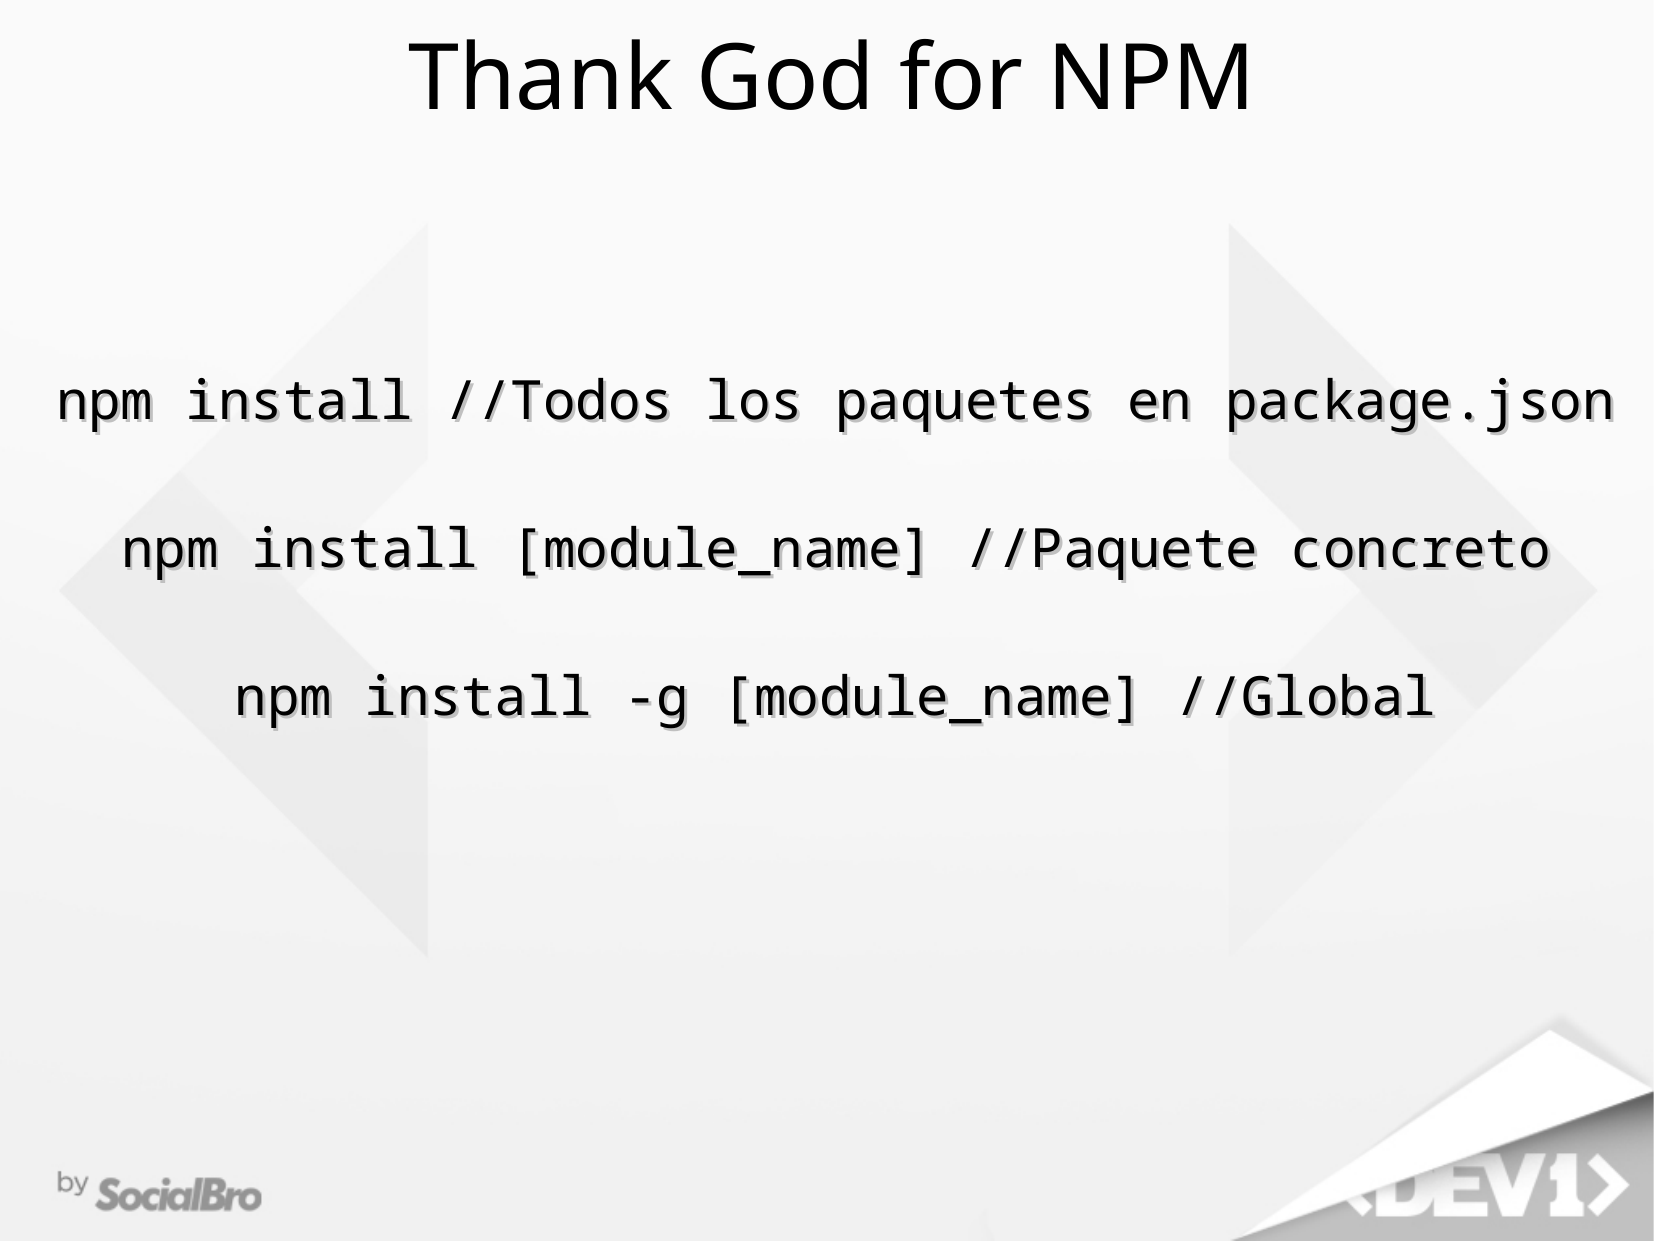

# Thank God for NPM
npm install //Todos los paquetes en package.json
npm install [module_name] //Paquete concreto
npm install -g [module_name] //Global